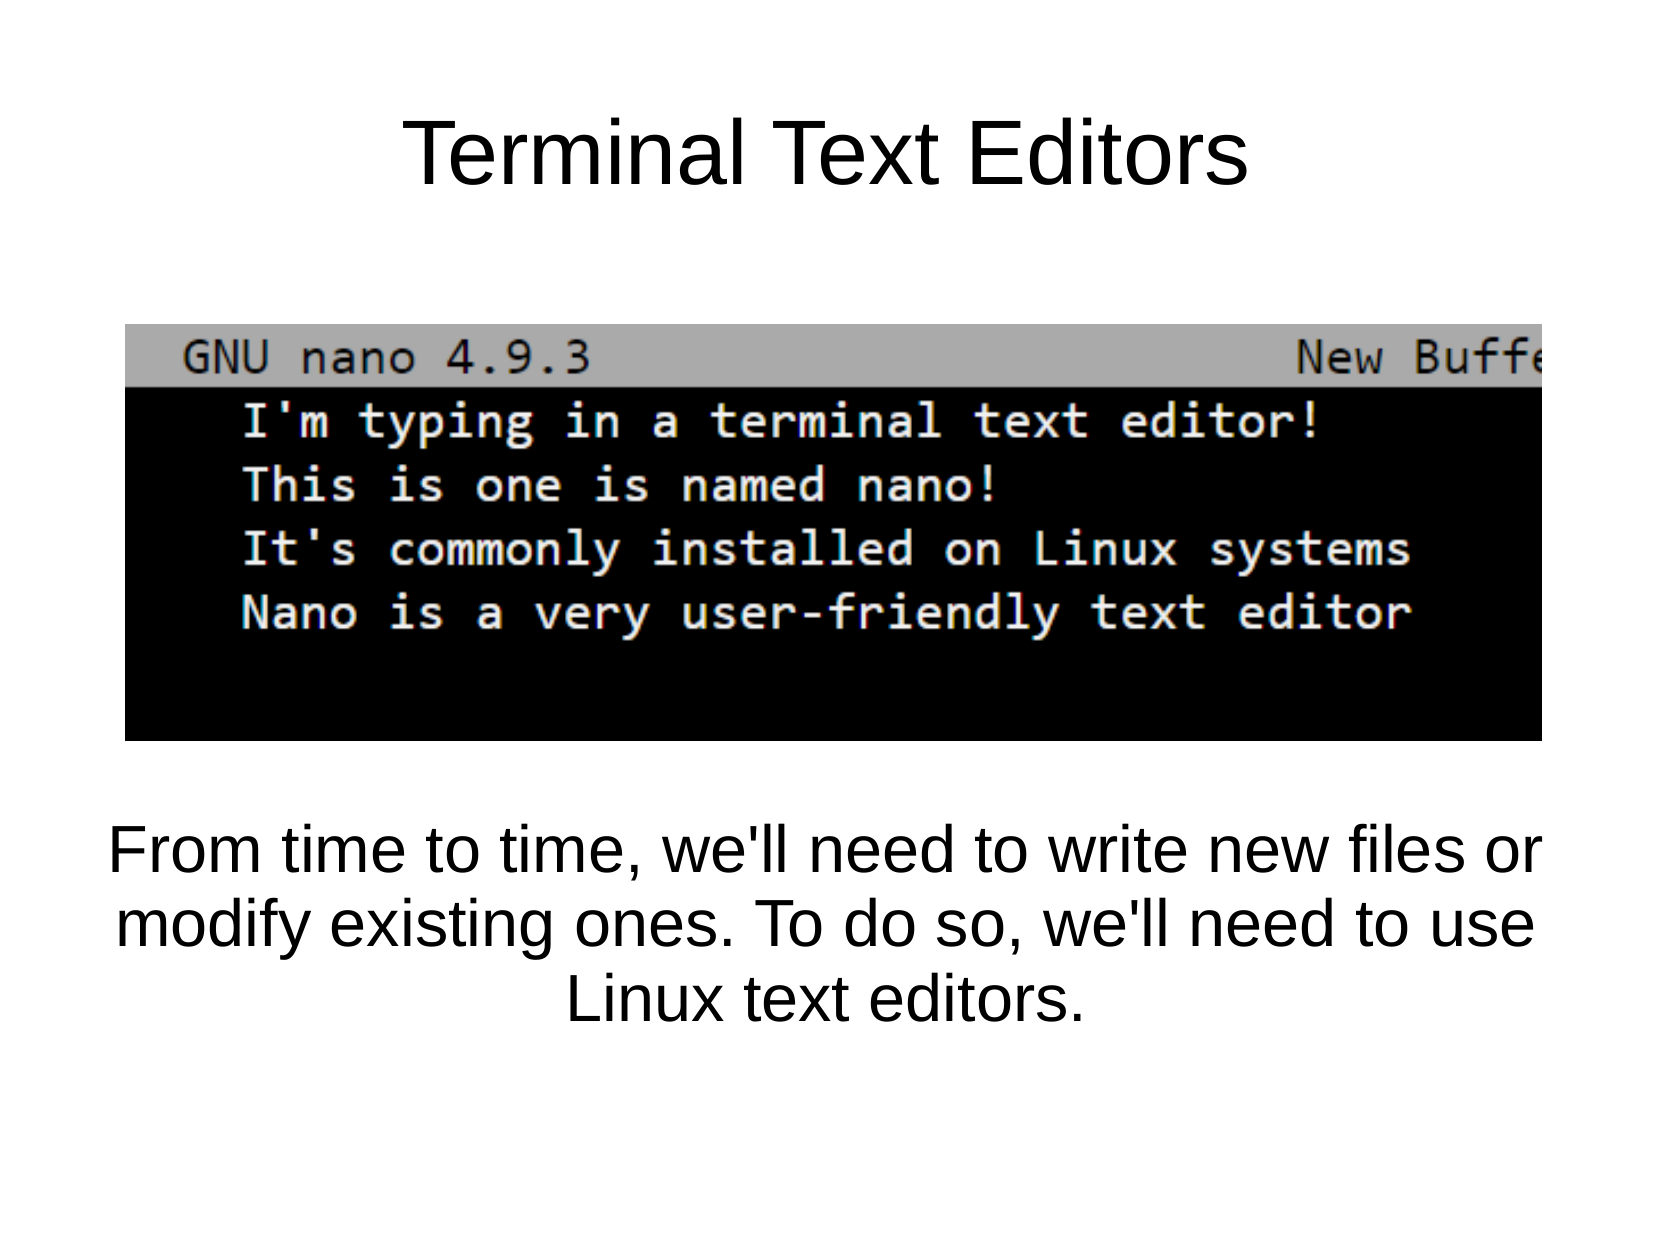

# Terminal Text Editors
From time to time, we'll need to write new files or modify existing ones. To do so, we'll need to use Linux text editors.